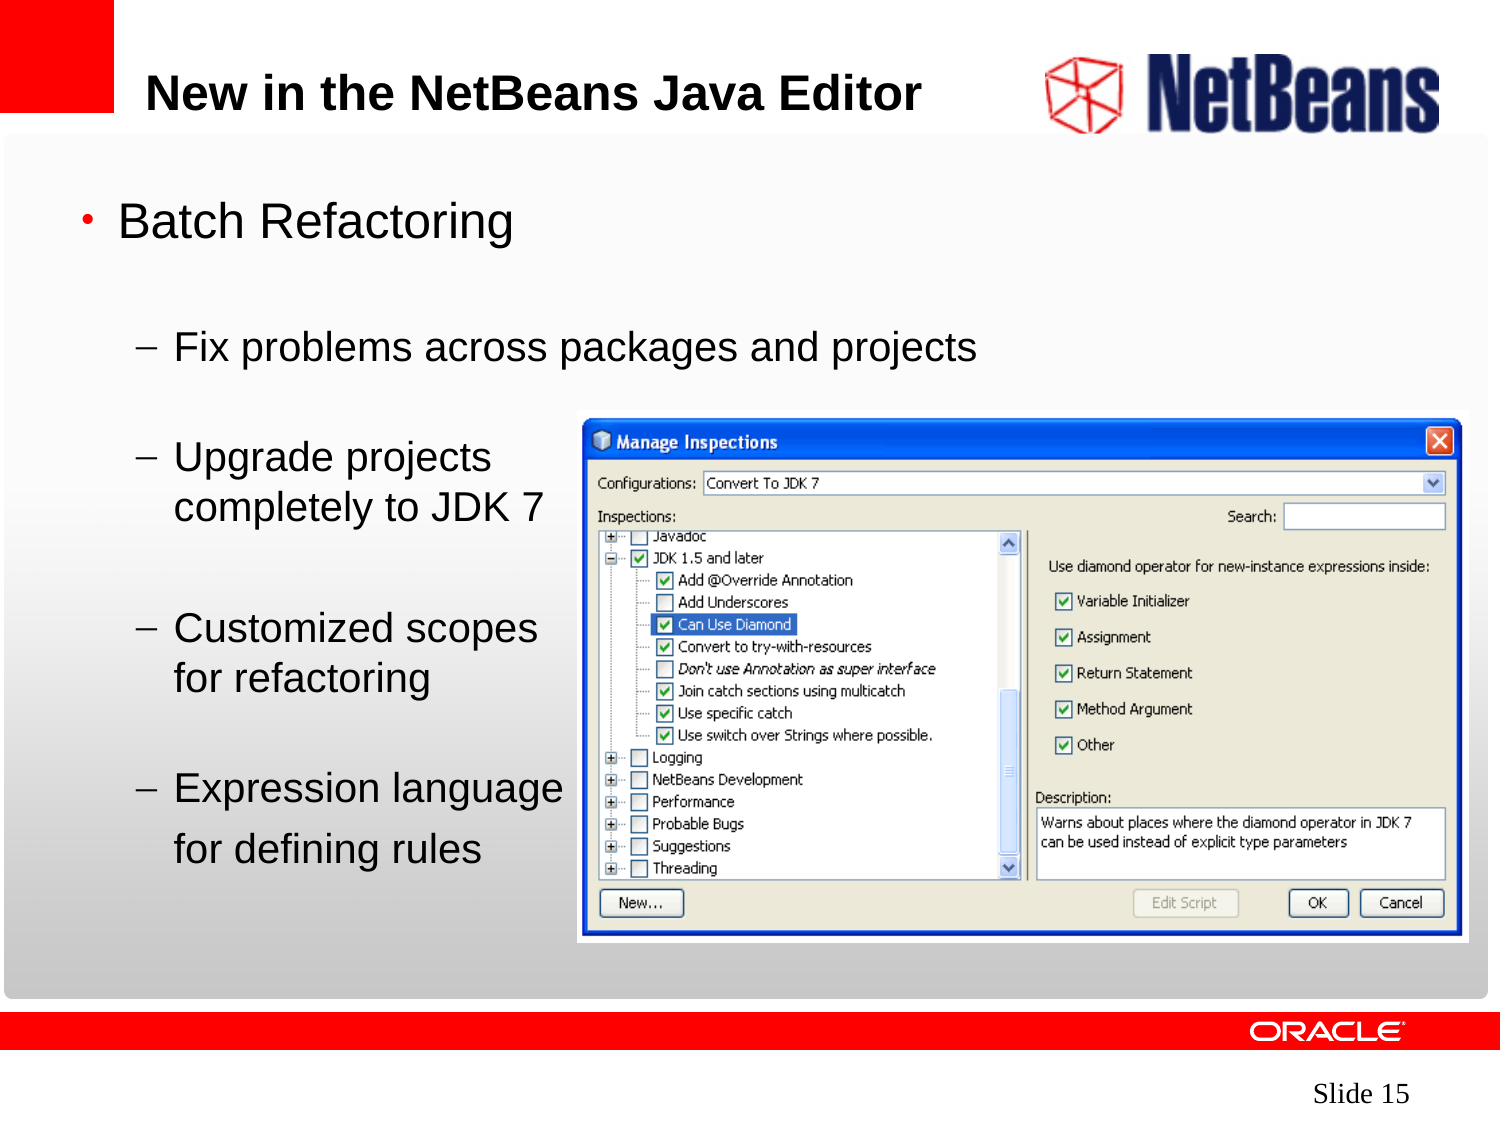

# New in the NetBeans Java Editor
Batch Refactoring
Fix problems across packages and projects
Upgrade projects
completely to JDK 7
Customized scopes
for refactoring
Expression language
for defining rules